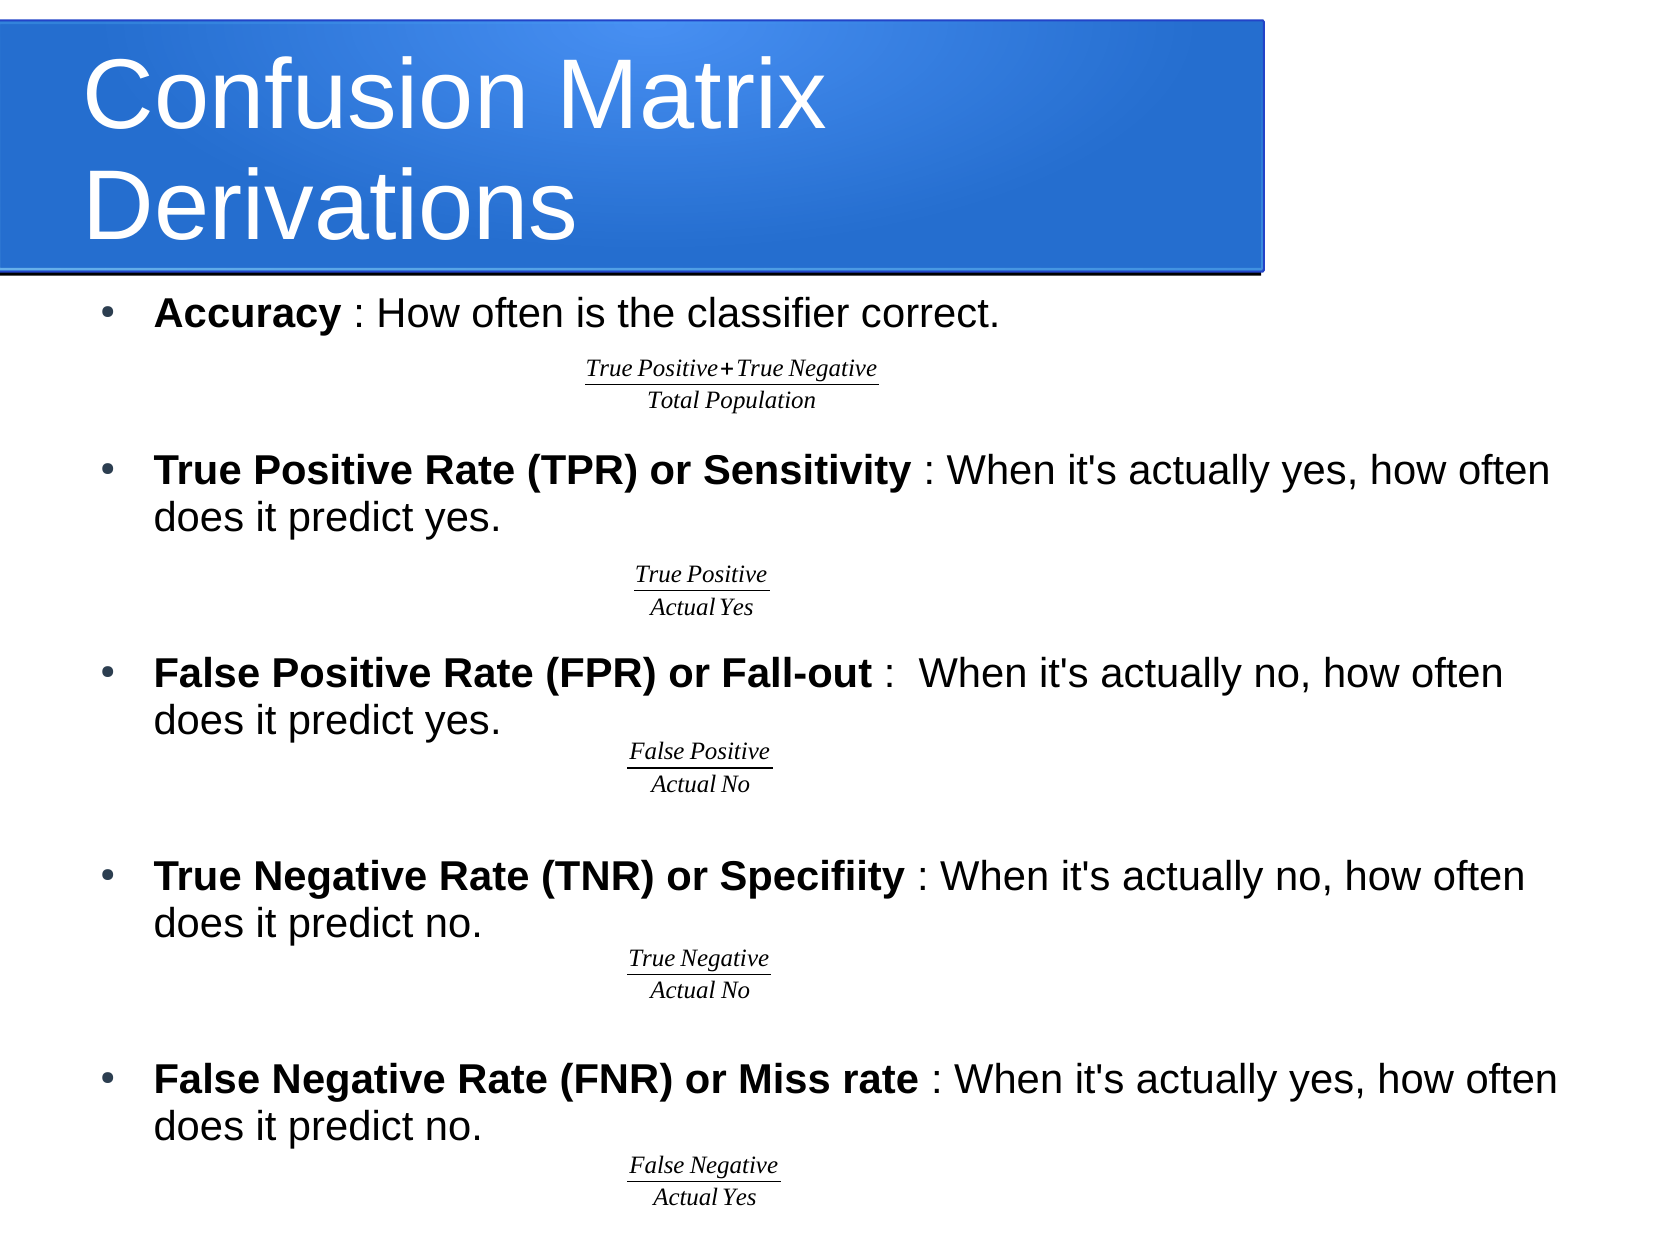

# Confusion Matrix Derivations
Accuracy : How often is the classifier correct.
True Positive Rate (TPR) or Sensitivity : When it's actually yes, how often does it predict yes.
False Positive Rate (FPR) or Fall-out : When it's actually no, how often does it predict yes.
True Negative Rate (TNR) or Specifiity : When it's actually no, how often does it predict no.
False Negative Rate (FNR) or Miss rate : When it's actually yes, how often does it predict no.